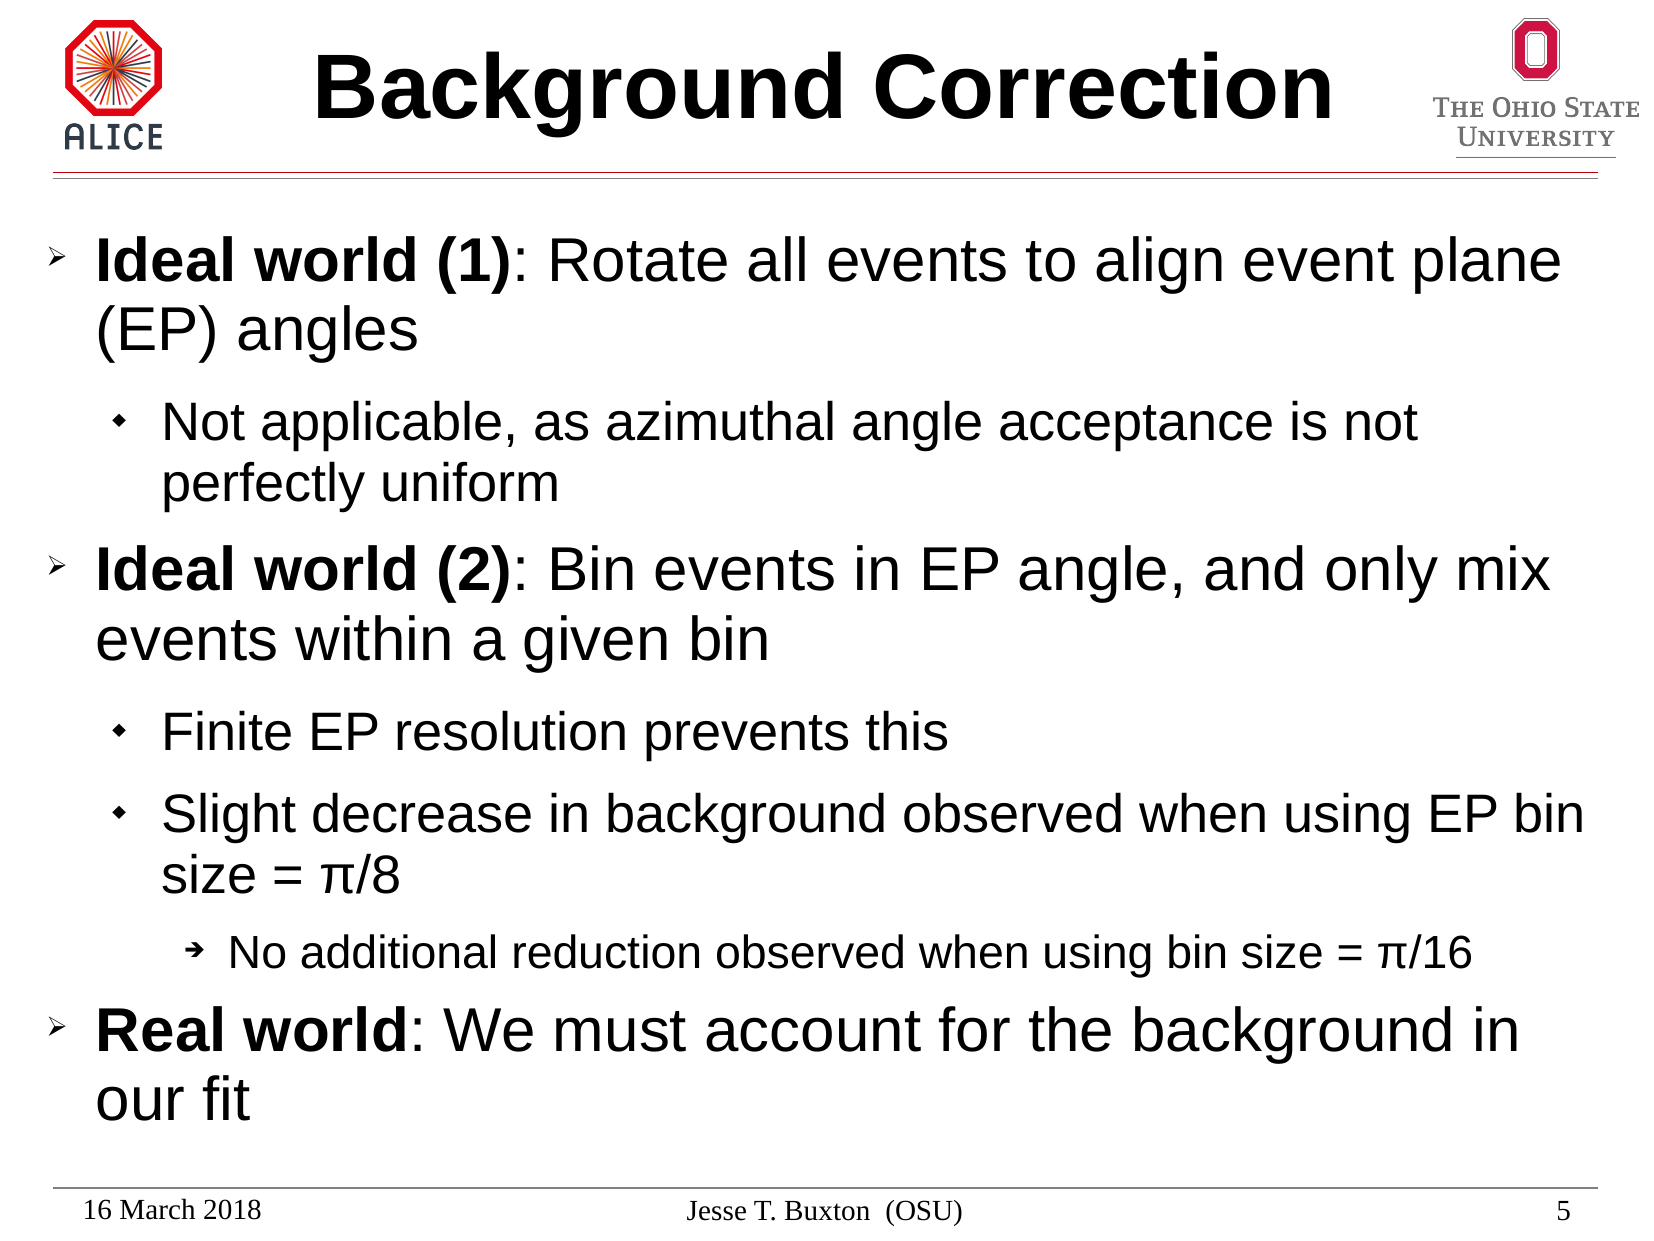

# Background Correction
Ideal world (1): Rotate all events to align event plane (EP) angles
Not applicable, as azimuthal angle acceptance is not perfectly uniform
Ideal world (2): Bin events in EP angle, and only mix events within a given bin
Finite EP resolution prevents this
Slight decrease in background observed when using EP bin size = π/8
No additional reduction observed when using bin size = π/16
Real world: We must account for the background in our fit
16 March 2018
Jesse T. Buxton (OSU)
5